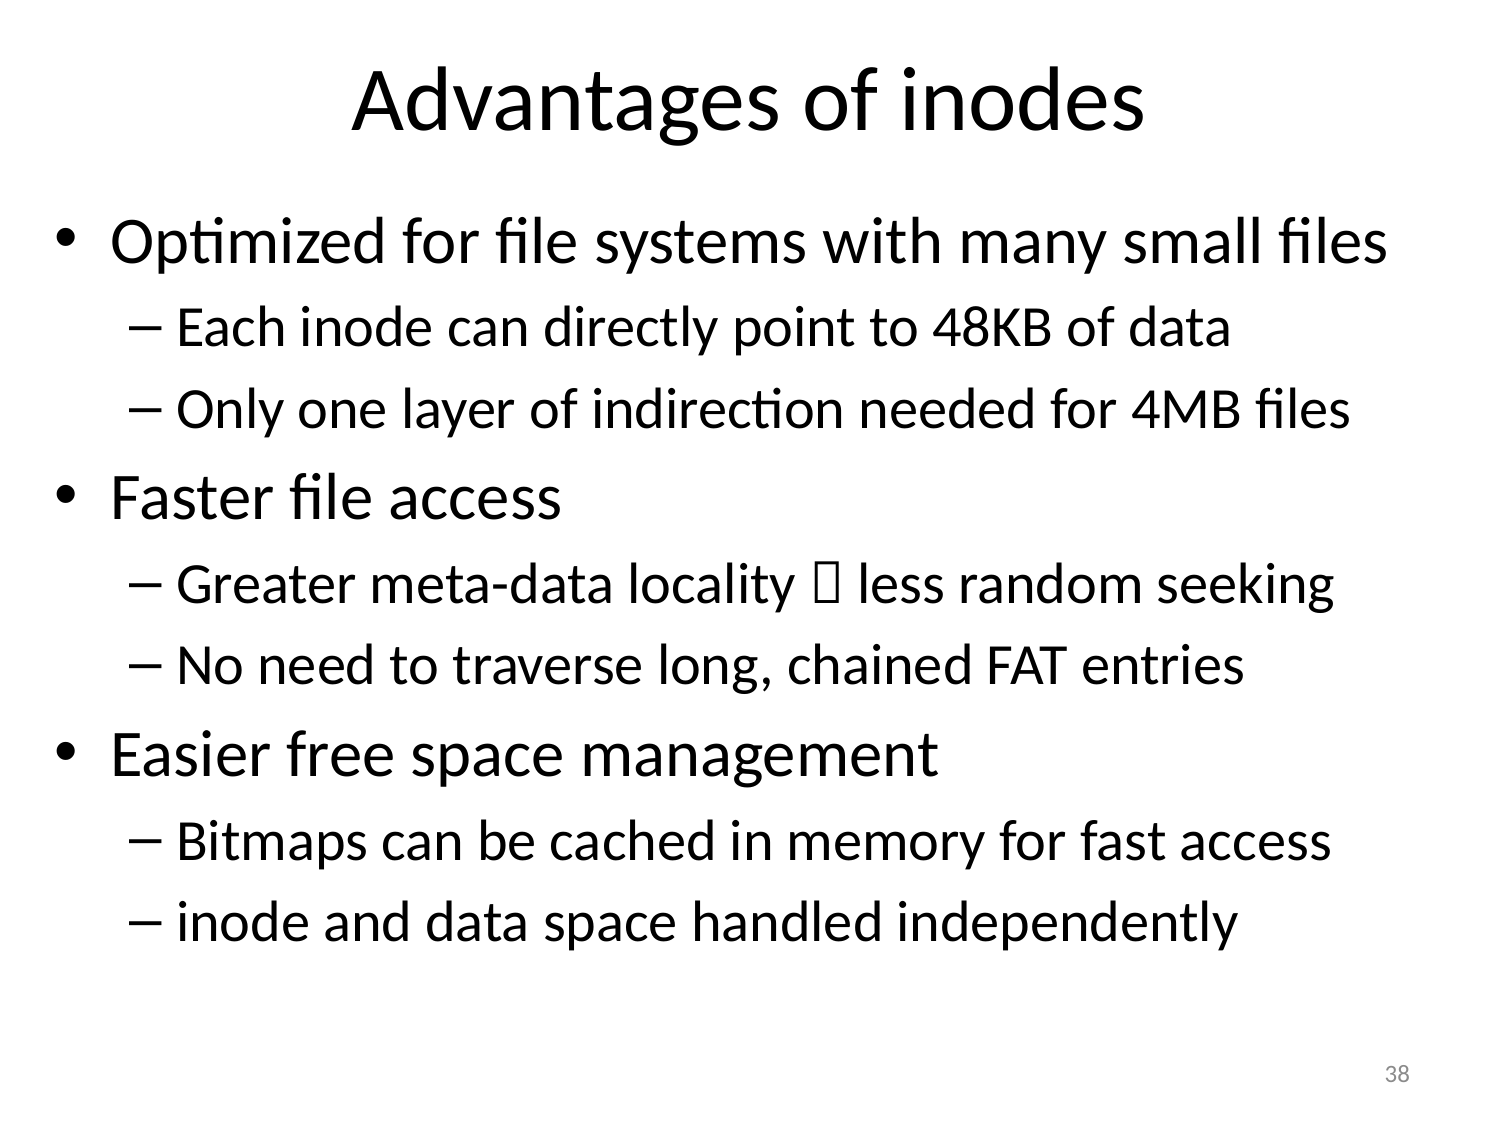

# Advantages of inodes
Optimized for file systems with many small files
Each inode can directly point to 48KB of data
Only one layer of indirection needed for 4MB files
Faster file access
Greater meta-data locality  less random seeking
No need to traverse long, chained FAT entries
Easier free space management
Bitmaps can be cached in memory for fast access
inode and data space handled independently